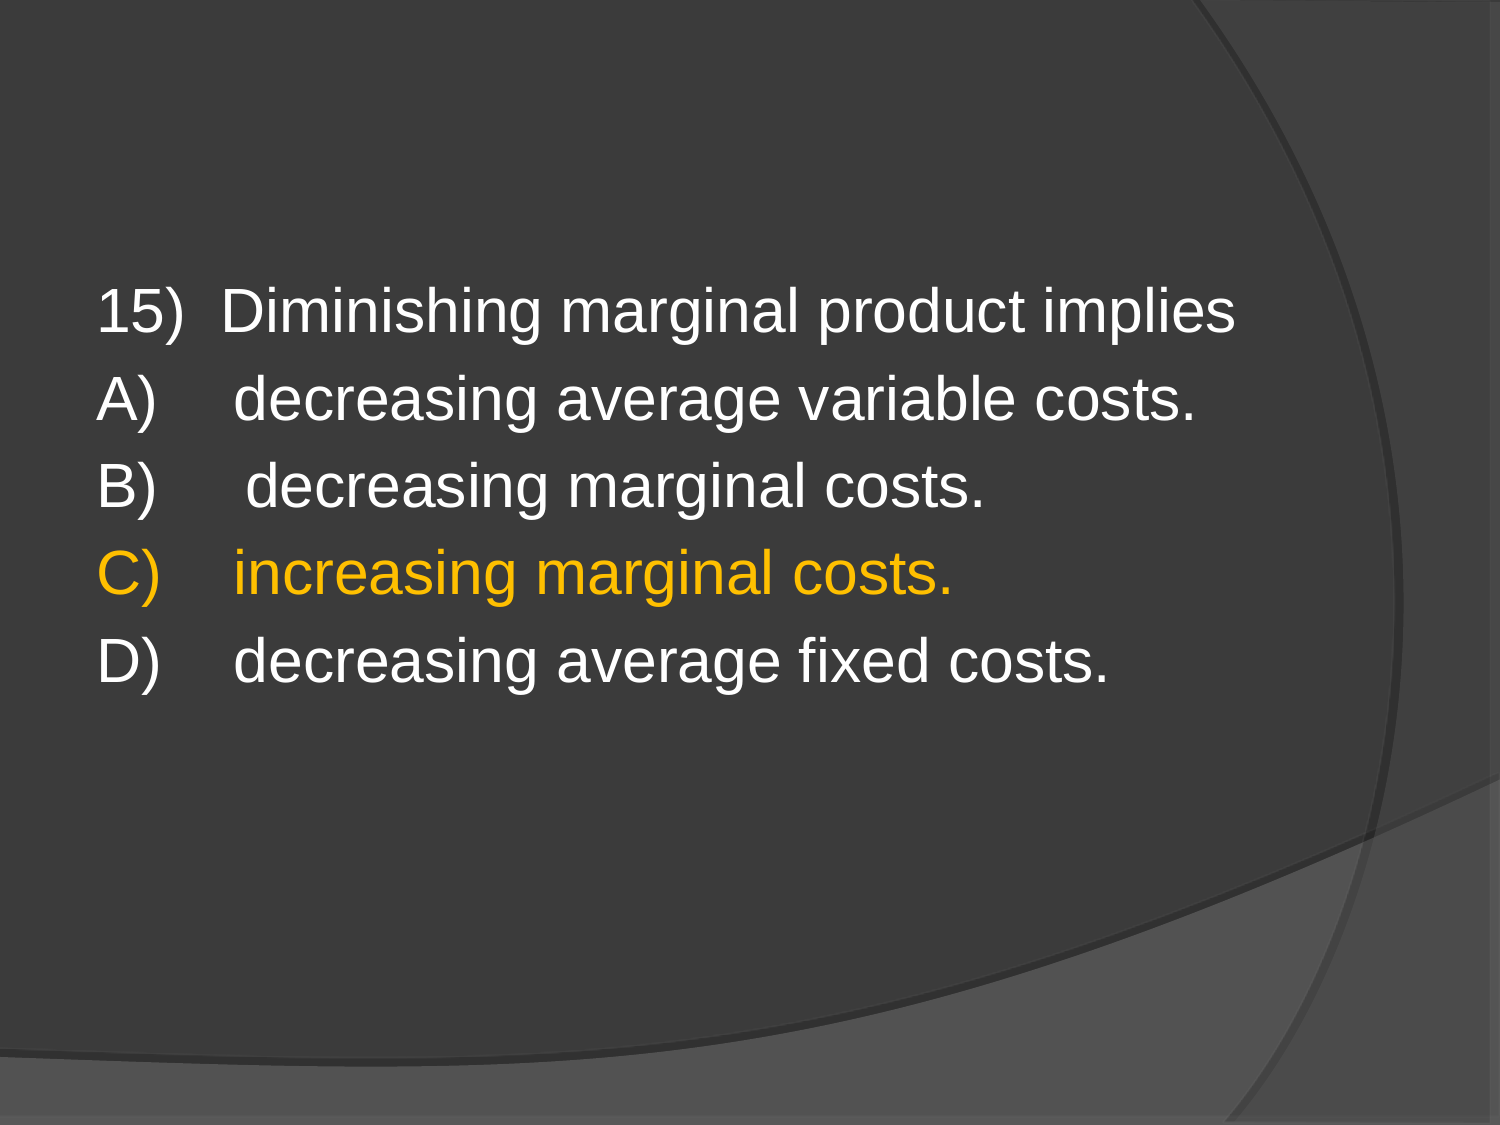

#
15) Diminishing marginal product implies
A) 	decreasing average variable costs.
B)	 decreasing marginal costs.
C)	increasing marginal costs.
D)	decreasing average fixed costs.